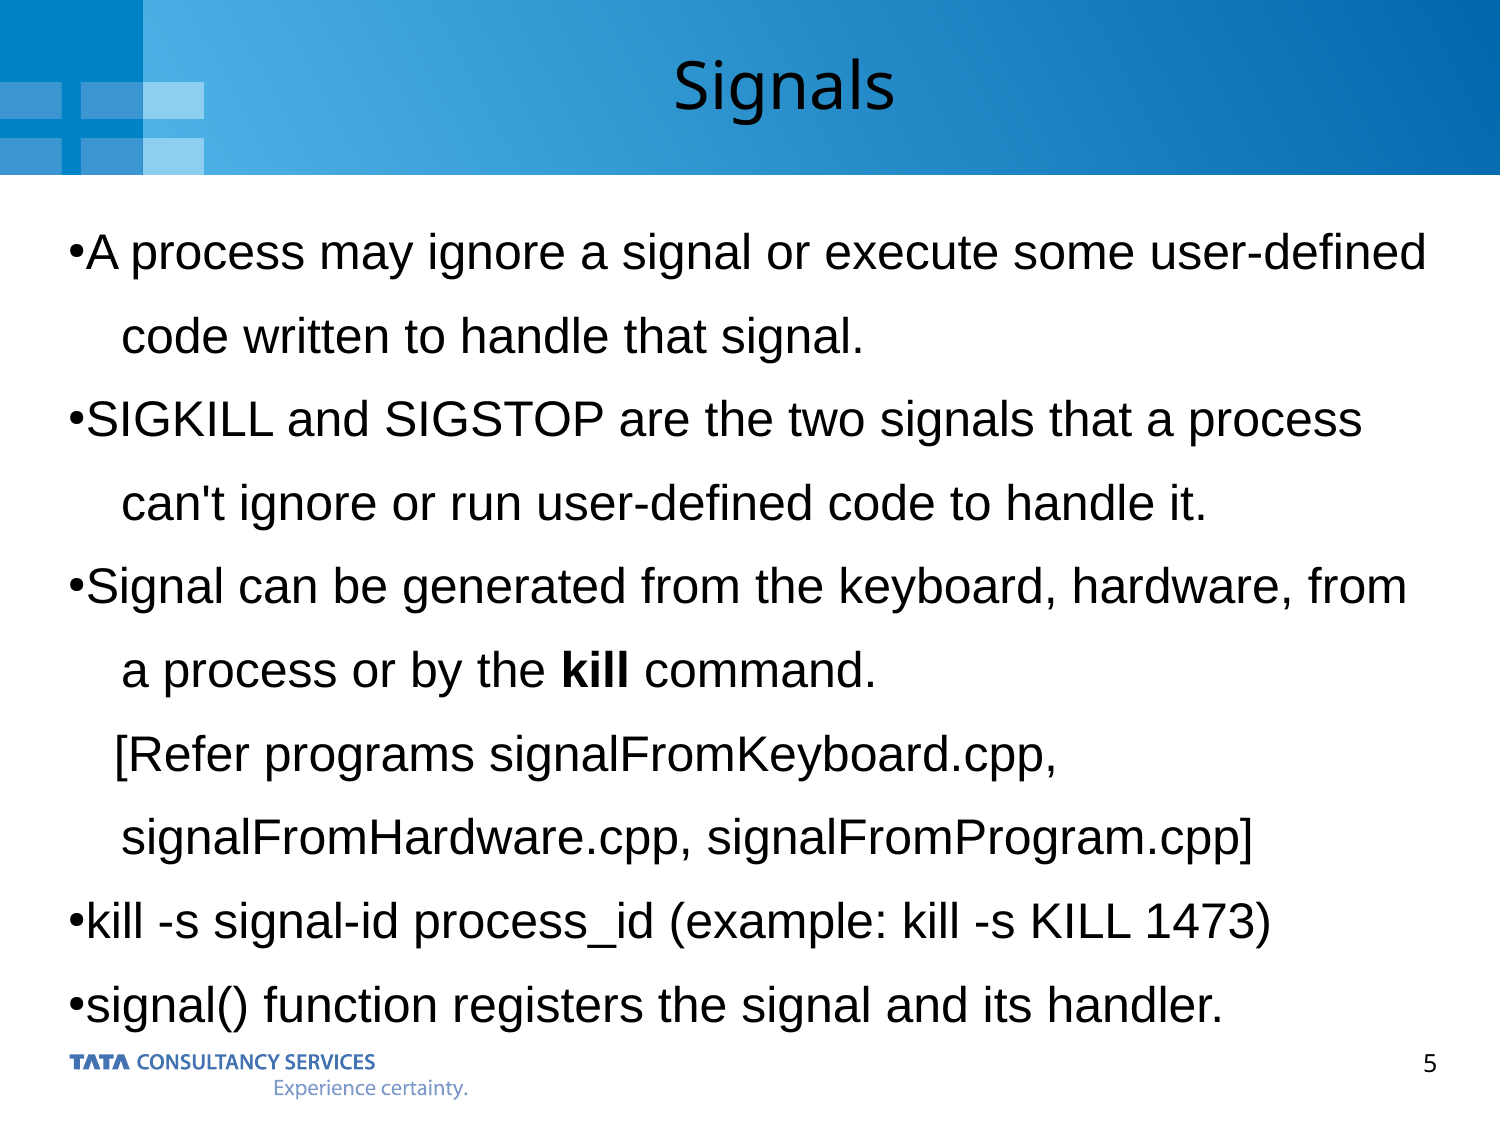

Signals
A process may ignore a signal or execute some user-defined code written to handle that signal.
SIGKILL and SIGSTOP are the two signals that a process can't ignore or run user-defined code to handle it.
Signal can be generated from the keyboard, hardware, from a process or by the kill command.
 [Refer programs signalFromKeyboard.cpp, signalFromHardware.cpp, signalFromProgram.cpp]
kill -s signal-id process_id (example: kill -s KILL 1473)
signal() function registers the signal and its handler.